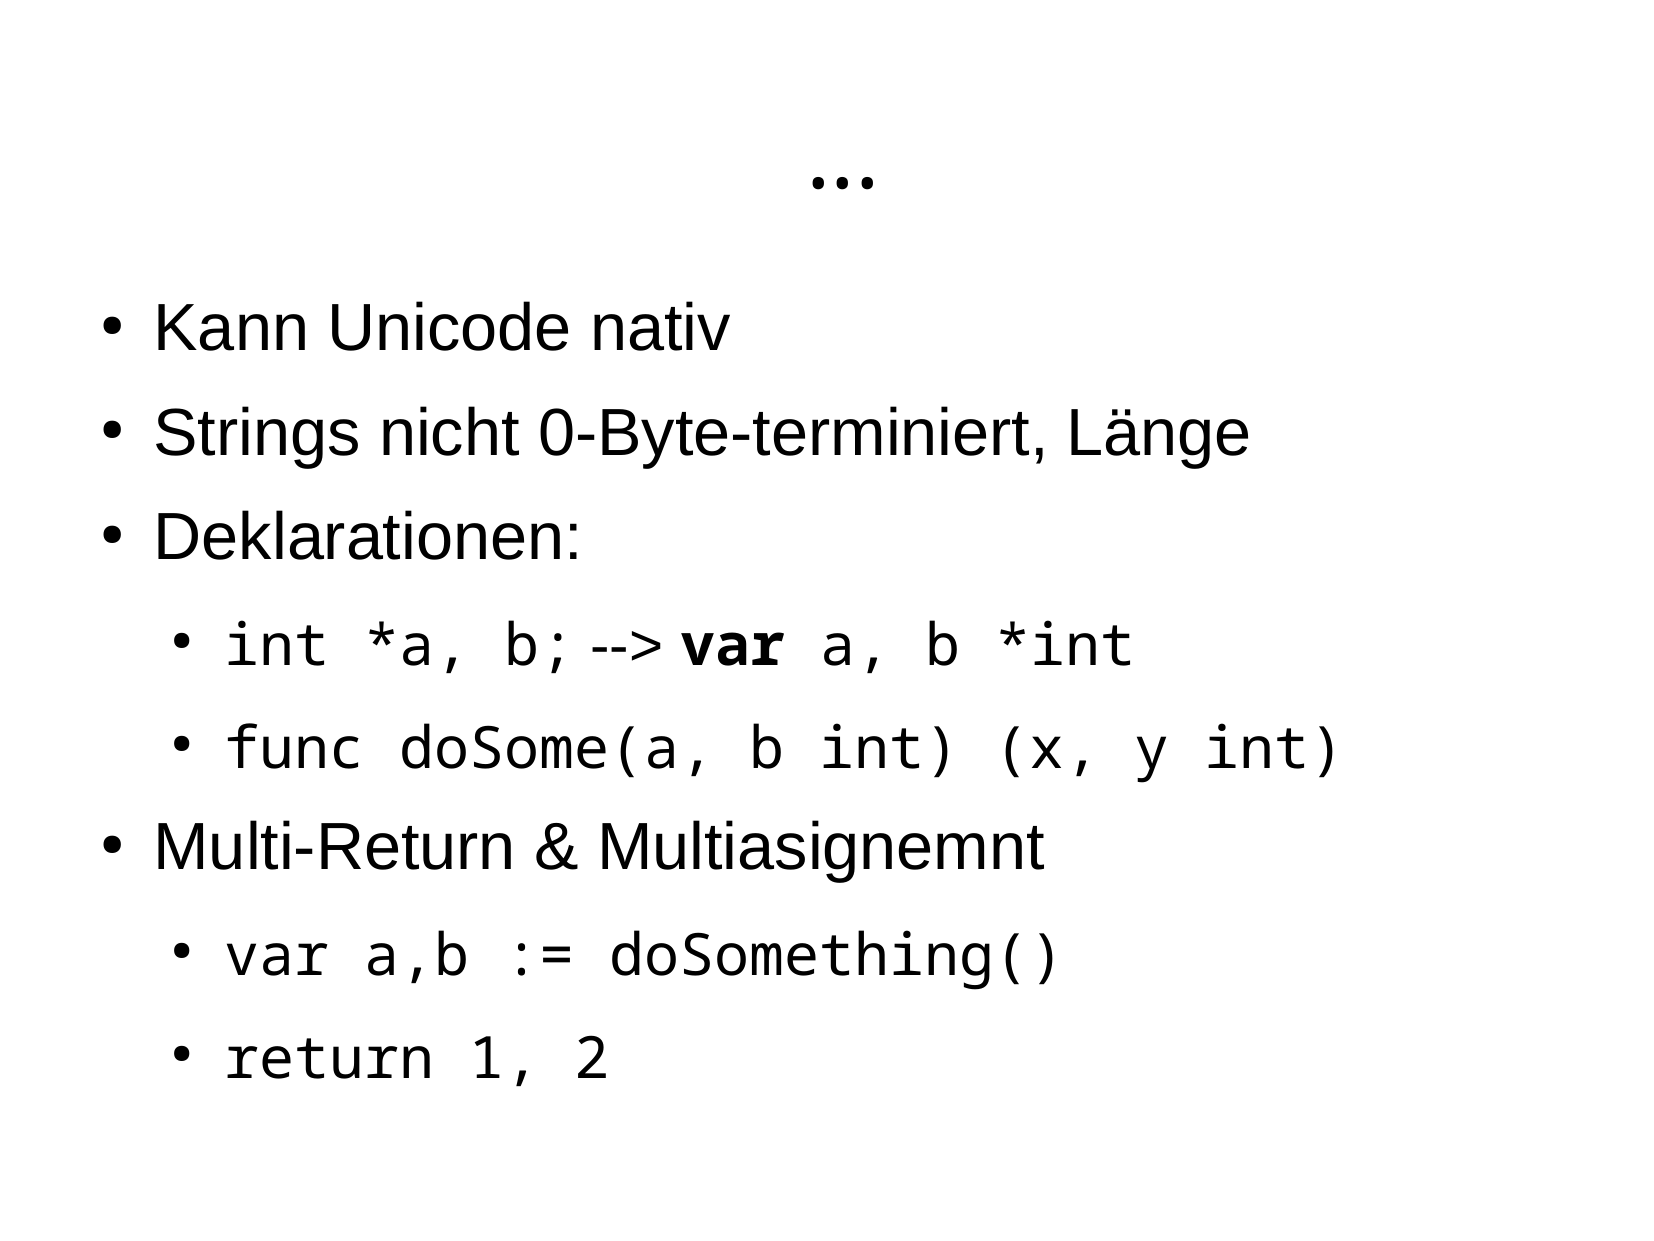

# ...
Kann Unicode nativ
Strings nicht 0-Byte-terminiert, Länge
Deklarationen:
int *a, b; --> var a, b *int
func doSome(a, b int) (x, y int)
Multi-Return & Multiasignemnt
var a,b := doSomething()
return 1, 2